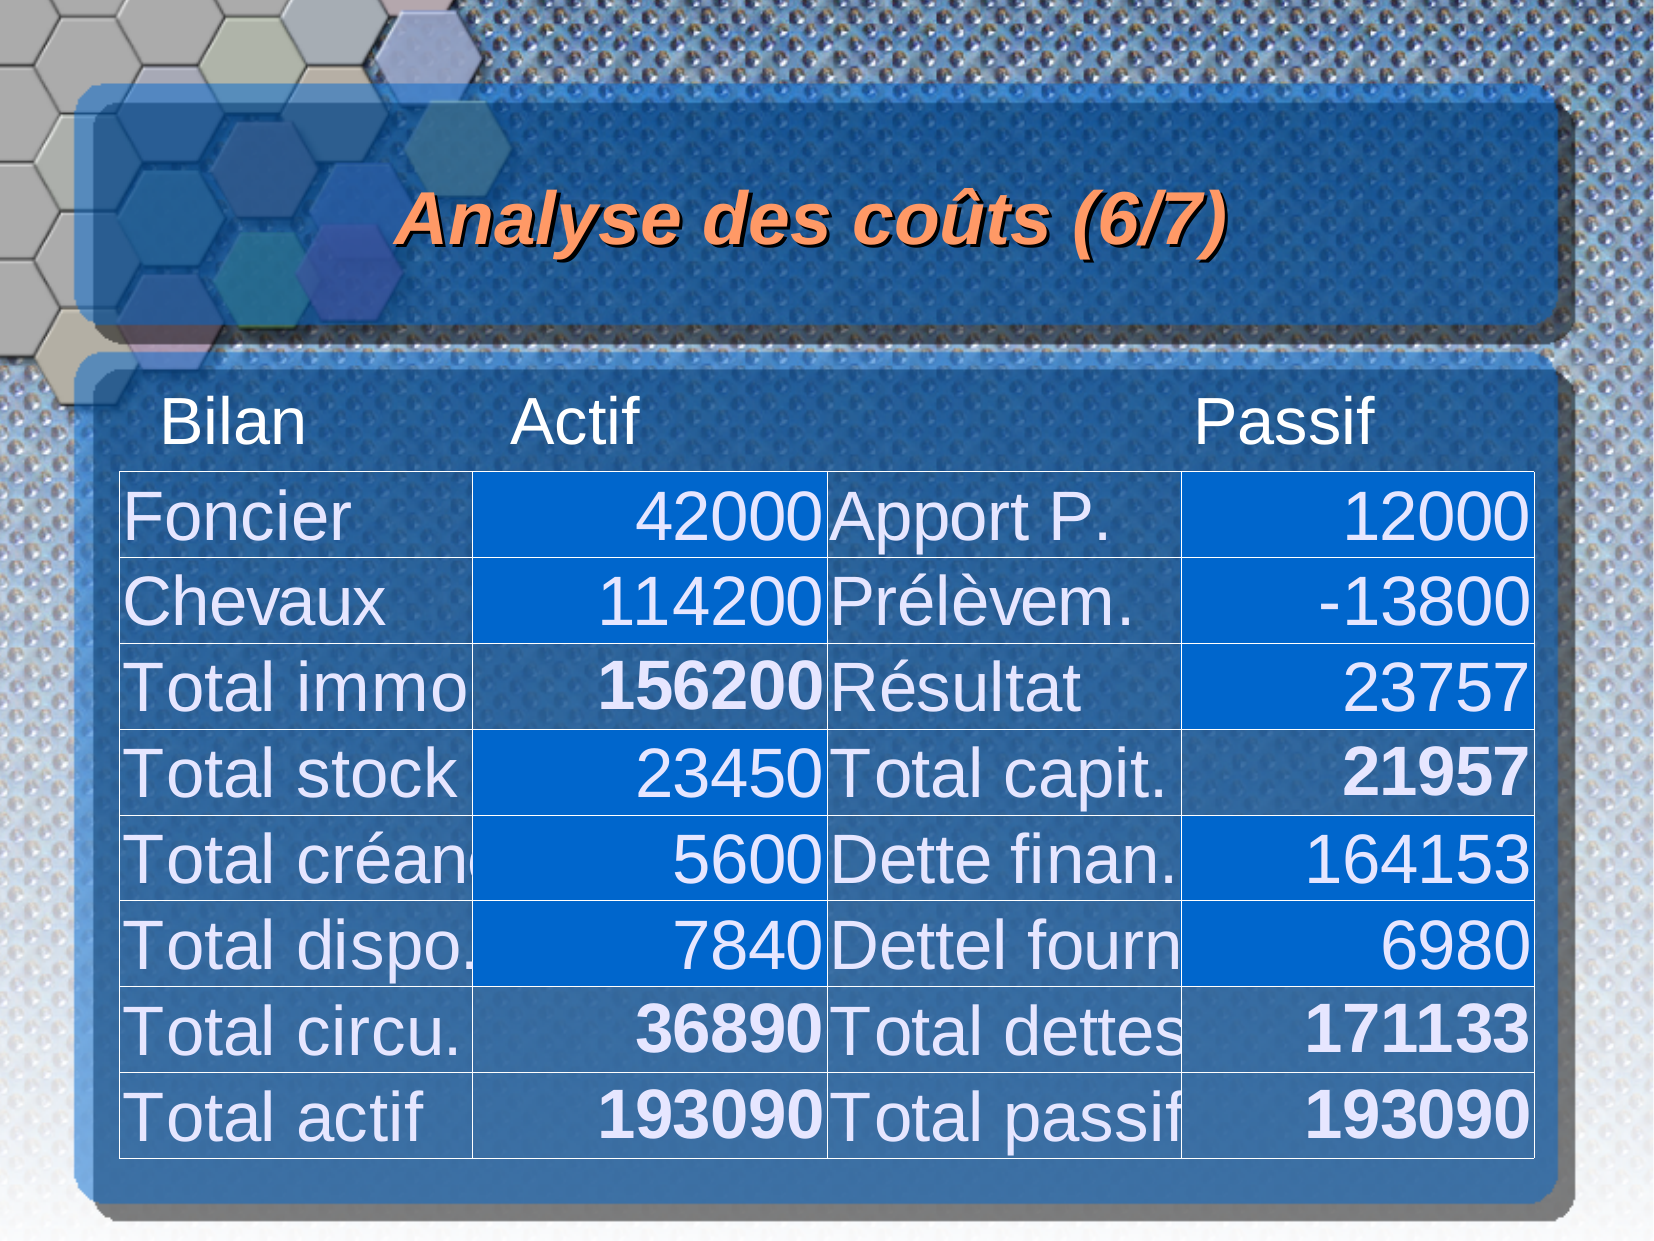

# Analyse des coûts (6/7)
Bilan Actif Passif